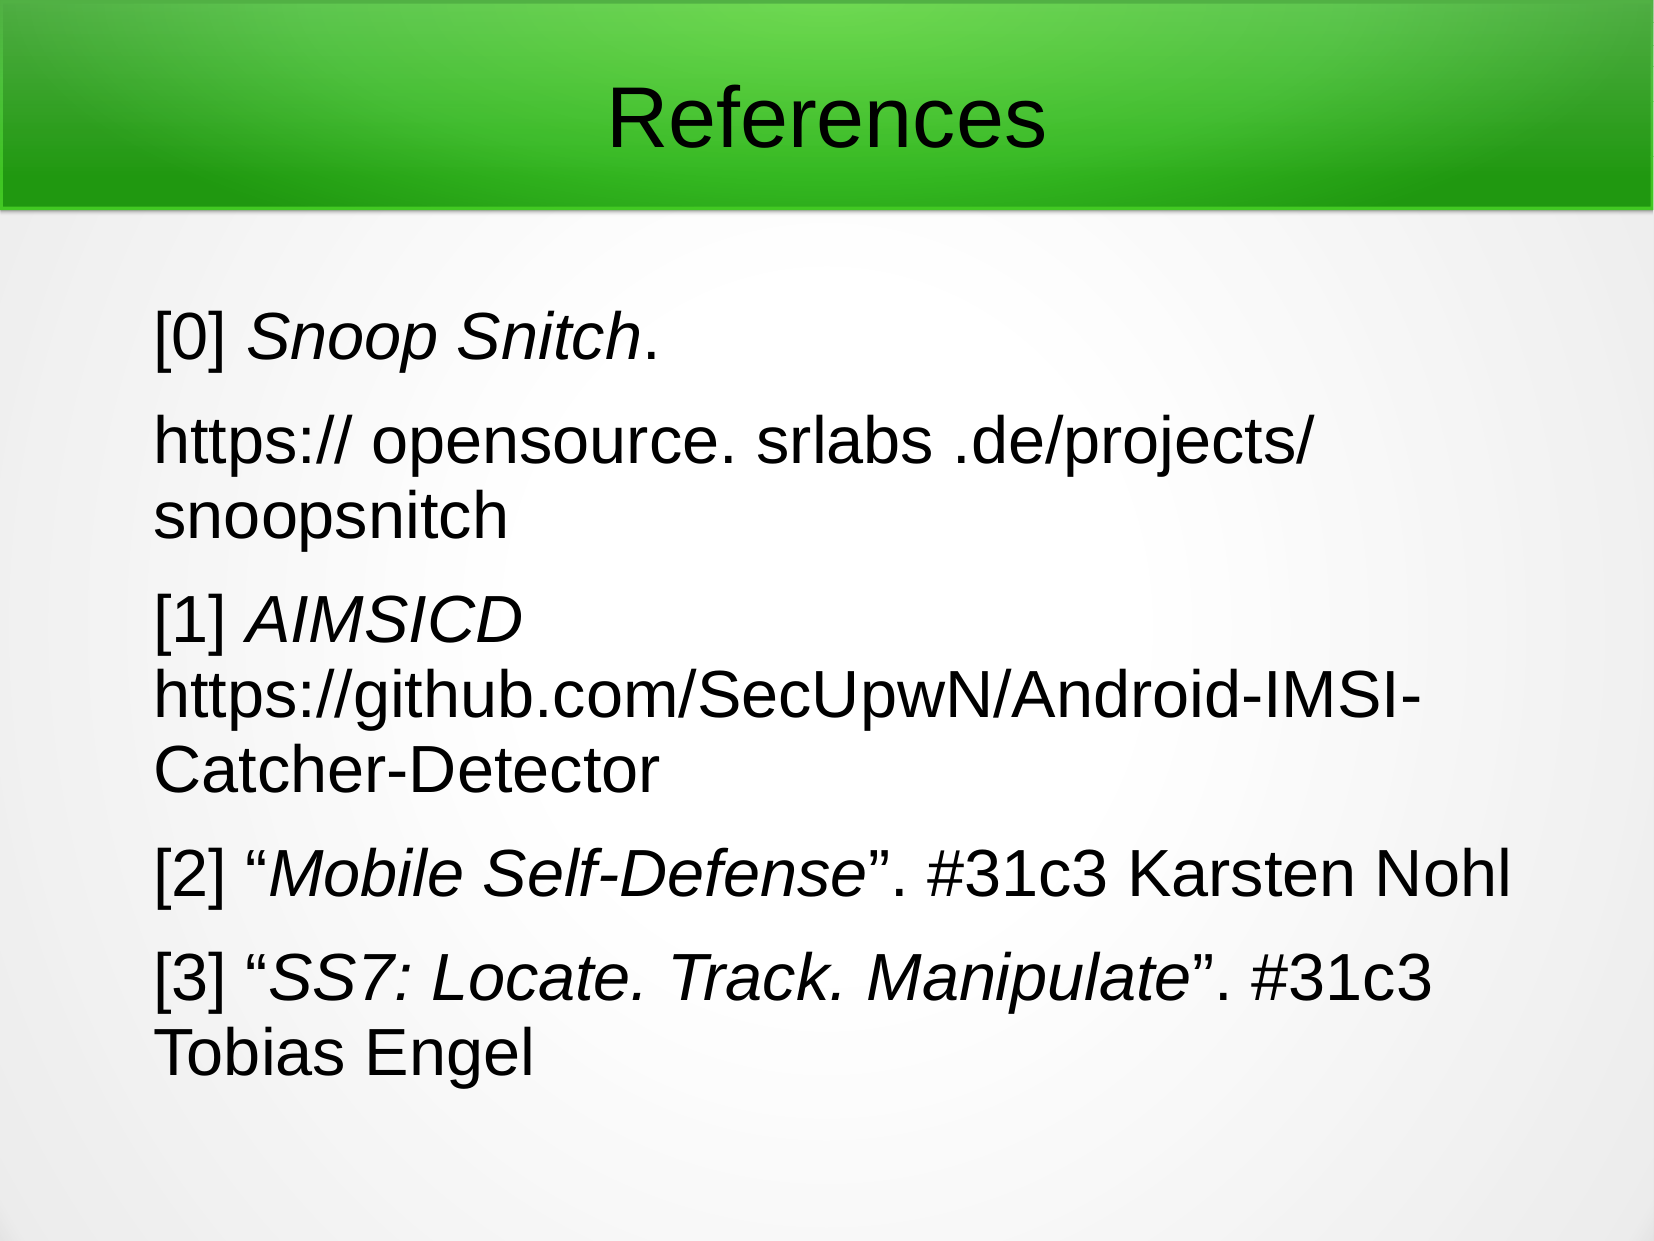

# References
[0] Snoop Snitch.
https:// opensource. srlabs .de/projects/ snoopsnitch
[1] AIMSICD https://github.com/SecUpwN/Android-IMSI-Catcher-Detector
[2] “Mobile Self-Defense”. #31c3 Karsten Nohl
[3] “SS7: Locate. Track. Manipulate”. #31c3 Tobias Engel